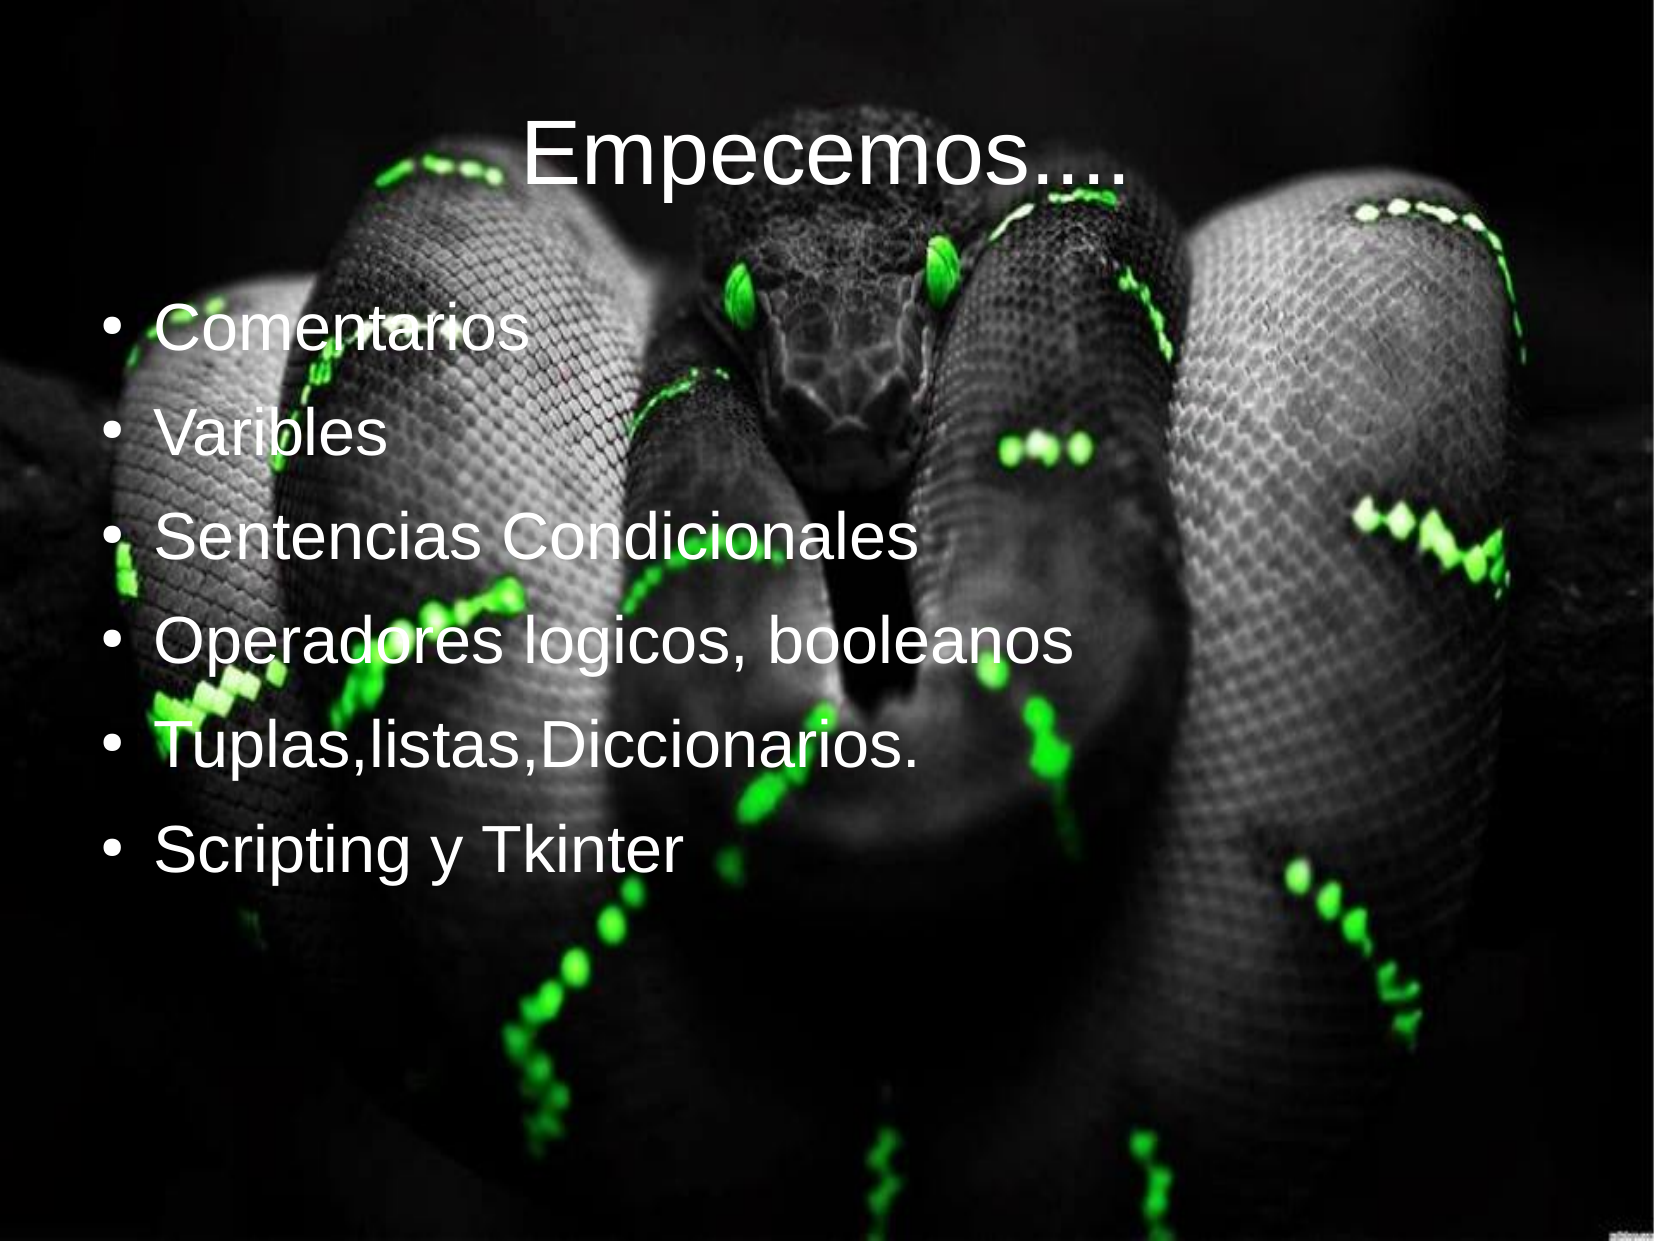

# Empecemos....
Comentarios
Varibles
Sentencias Condicionales
Operadores logicos, booleanos
Tuplas,listas,Diccionarios.
Scripting y Tkinter